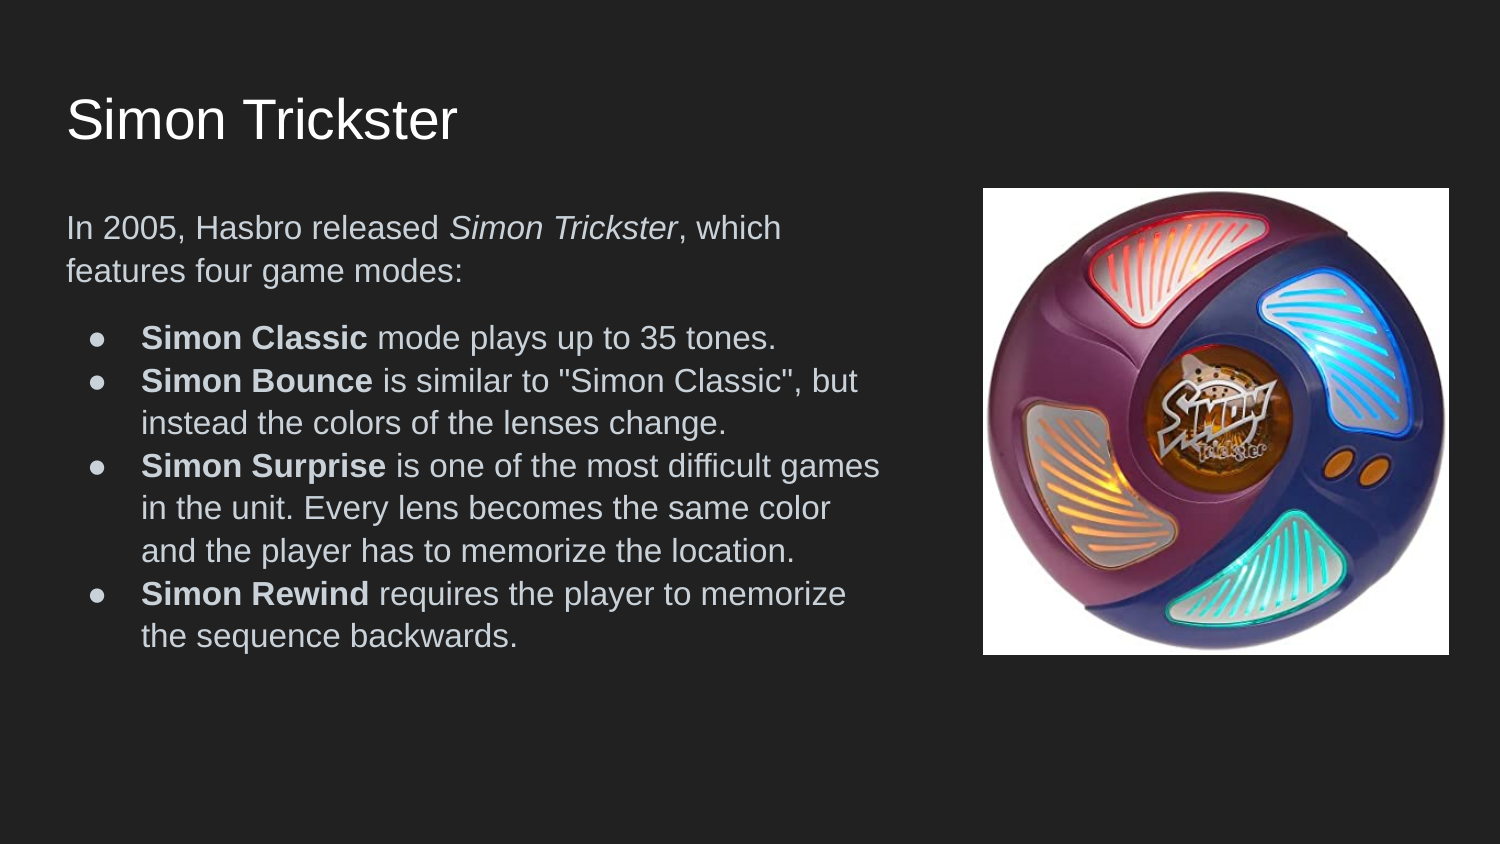

# Simon Trickster
In 2005, Hasbro released Simon Trickster, which features four game modes:
Simon Classic mode plays up to 35 tones.
Simon Bounce is similar to "Simon Classic", but instead the colors of the lenses change.
Simon Surprise is one of the most difficult games in the unit. Every lens becomes the same color and the player has to memorize the location.
Simon Rewind requires the player to memorize the sequence backwards.